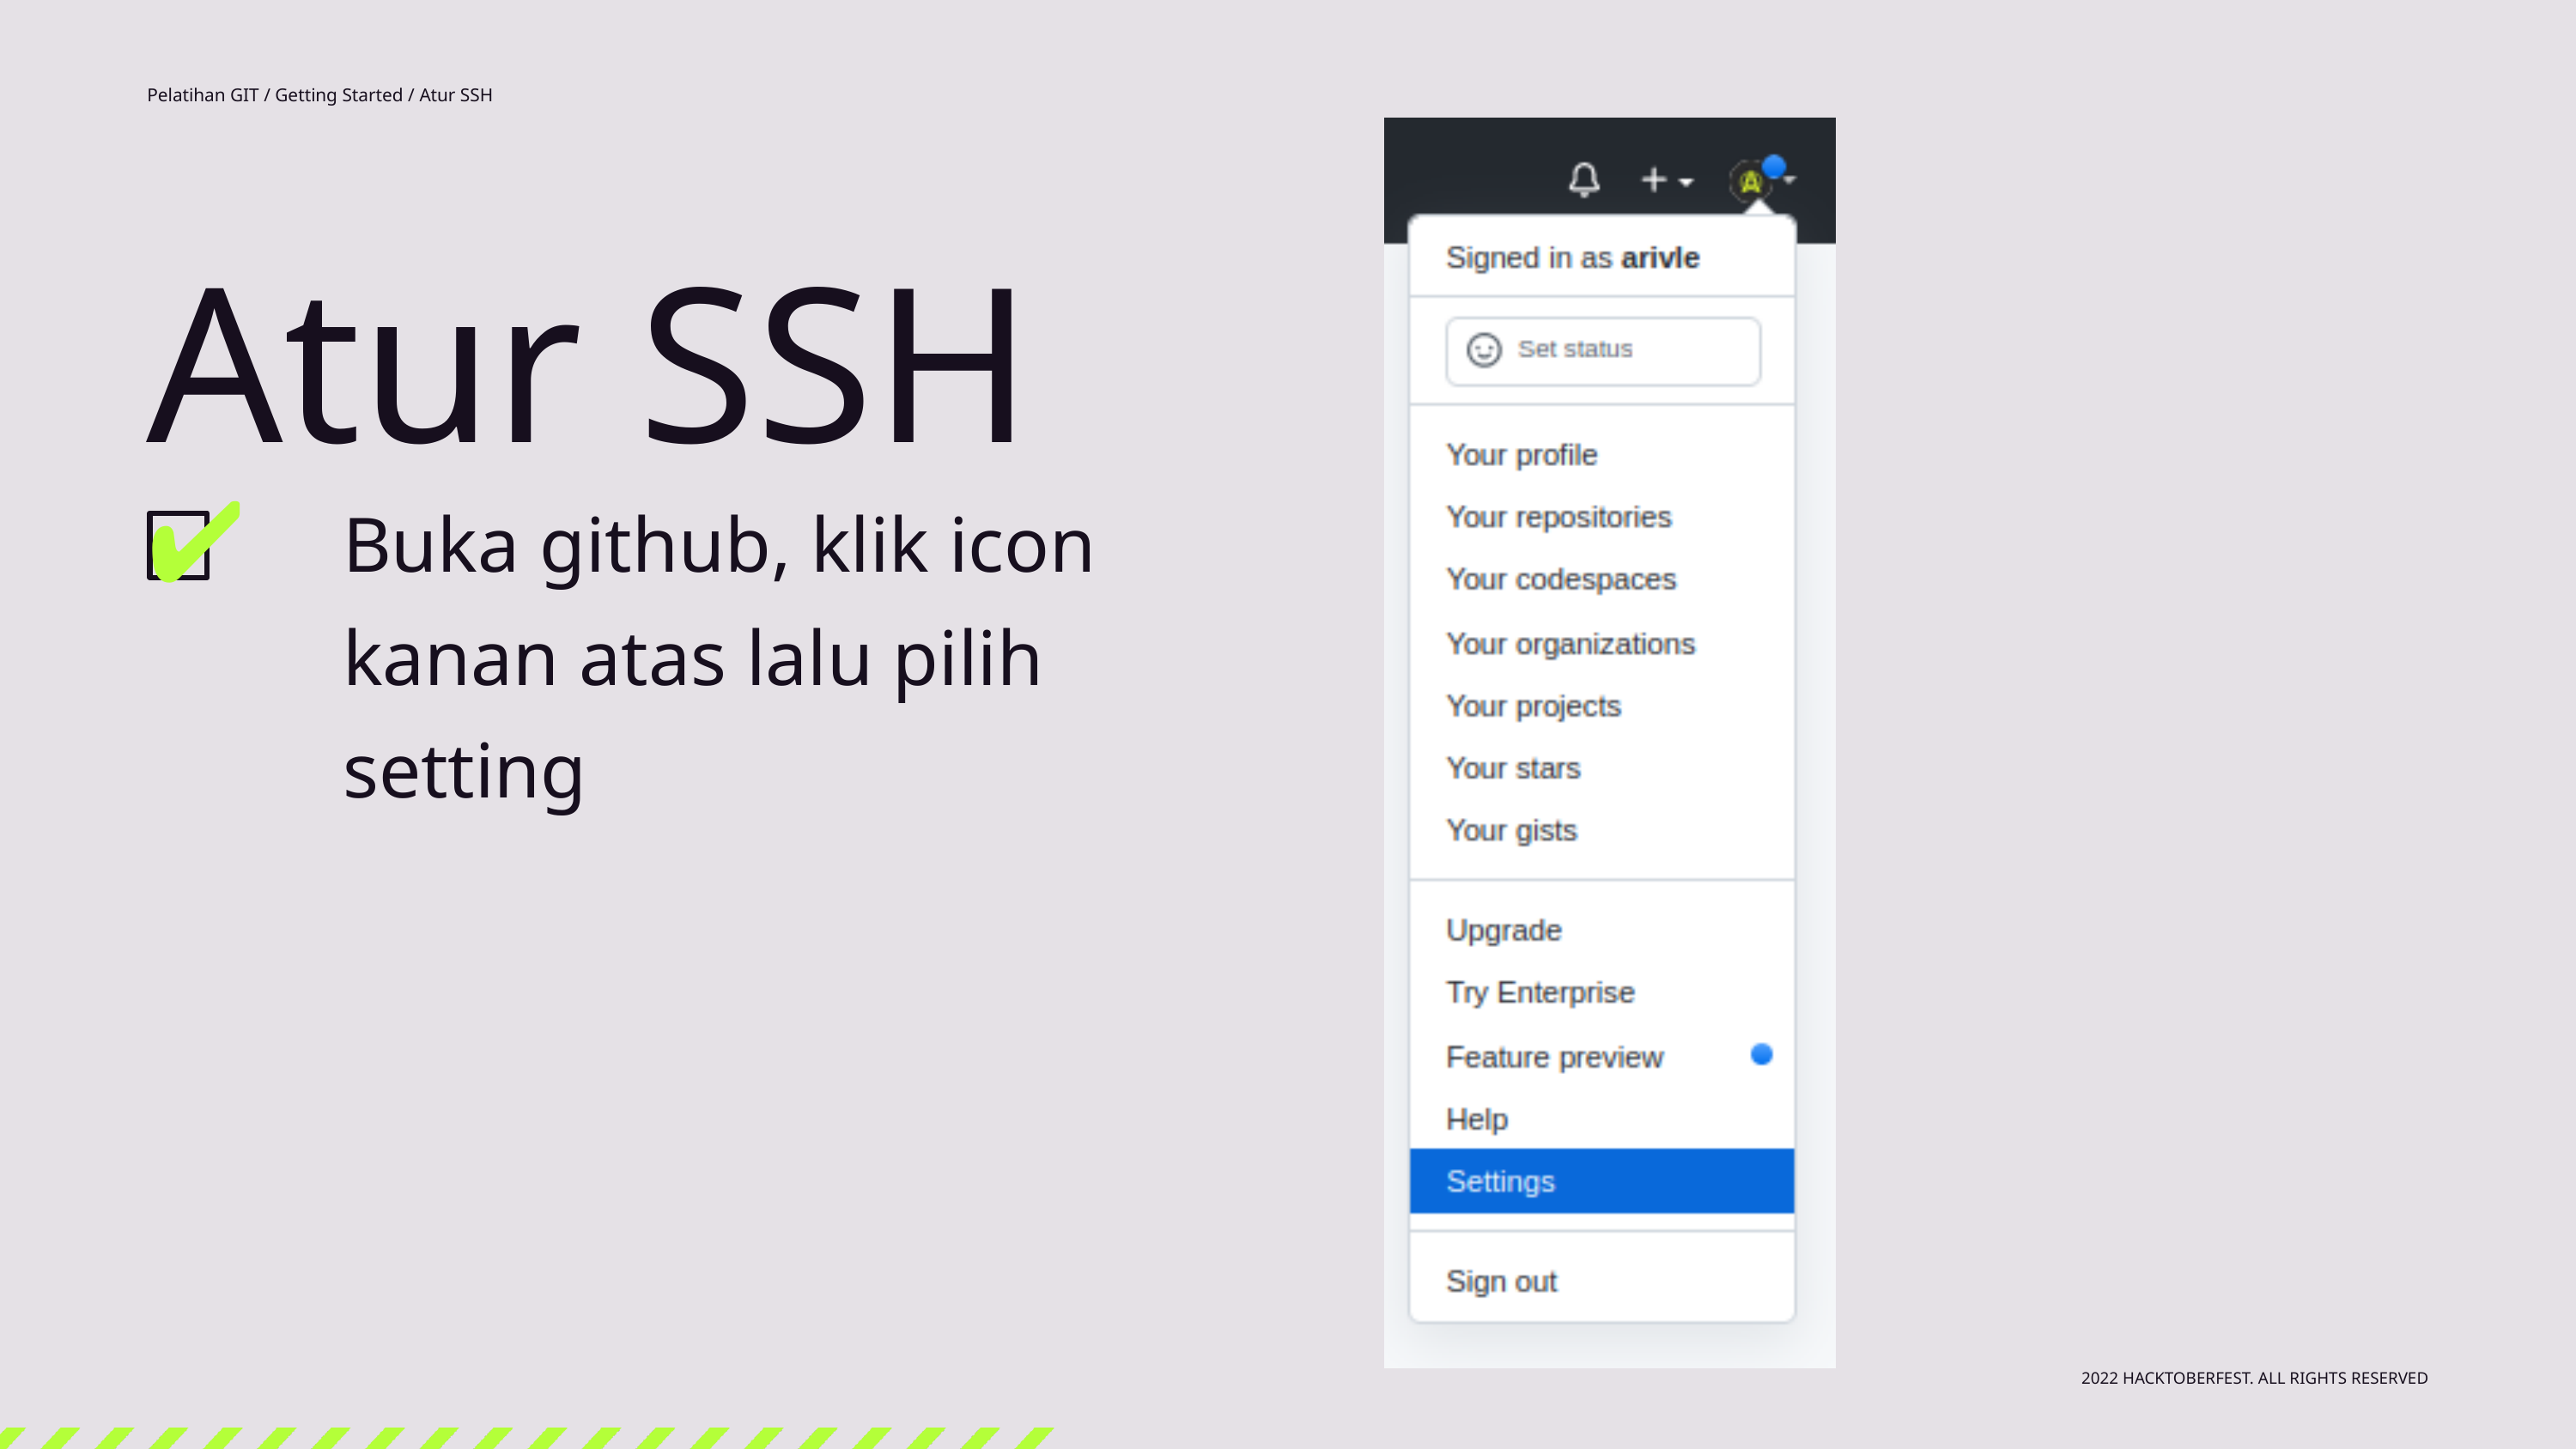

Pelatihan GIT / Getting Started / Atur SSH
Atur SSH

Buka github, klik icon kanan atas lalu pilih setting
2022 HACKTOBERFEST. ALL RIGHTS RESERVED